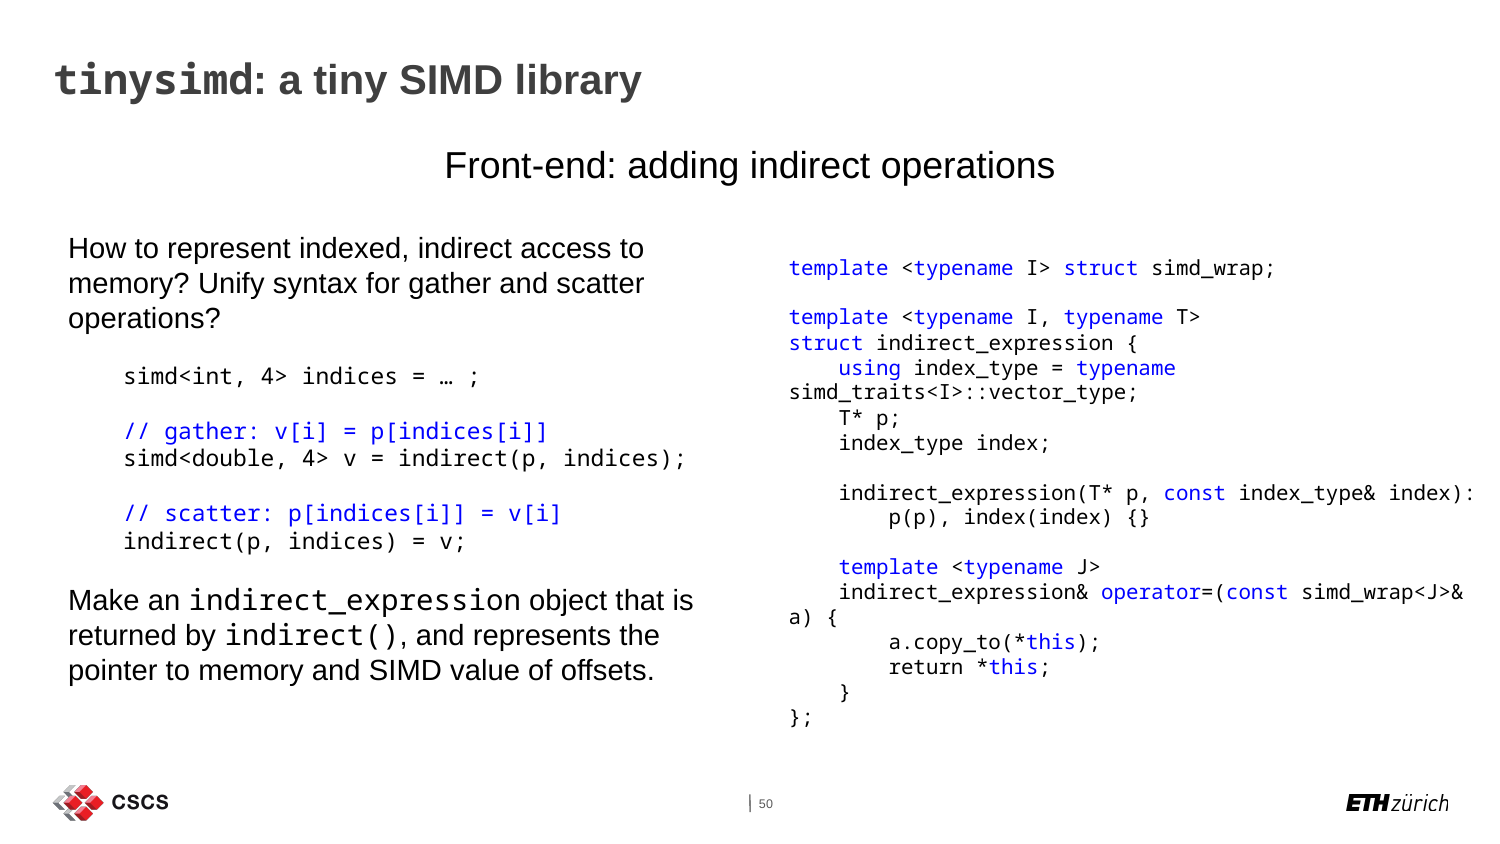

tinysimd: a tiny SIMD library
# Front-end: adding indirect operations
How to represent indexed, indirect access to memory? Unify syntax for gather and scatter operations?
 simd<int, 4> indices = … ;
 // gather: v[i] = p[indices[i]]
 simd<double, 4> v = indirect(p, indices);
 // scatter: p[indices[i]] = v[i]
 indirect(p, indices) = v;
Make an indirect_expression object that is returned by indirect(), and represents the pointer to memory and SIMD value of offsets.
template <typename I> struct simd_wrap;
template <typename I, typename T>
struct indirect_expression {
 using index_type = typename simd_traits<I>::vector_type;
 T* p;
 index_type index;
 indirect_expression(T* p, const index_type& index):
 p(p), index(index) {}
 template <typename J>
 indirect_expression& operator=(const simd_wrap<J>& a) {
 a.copy_to(*this);
 return *this;
 }
};